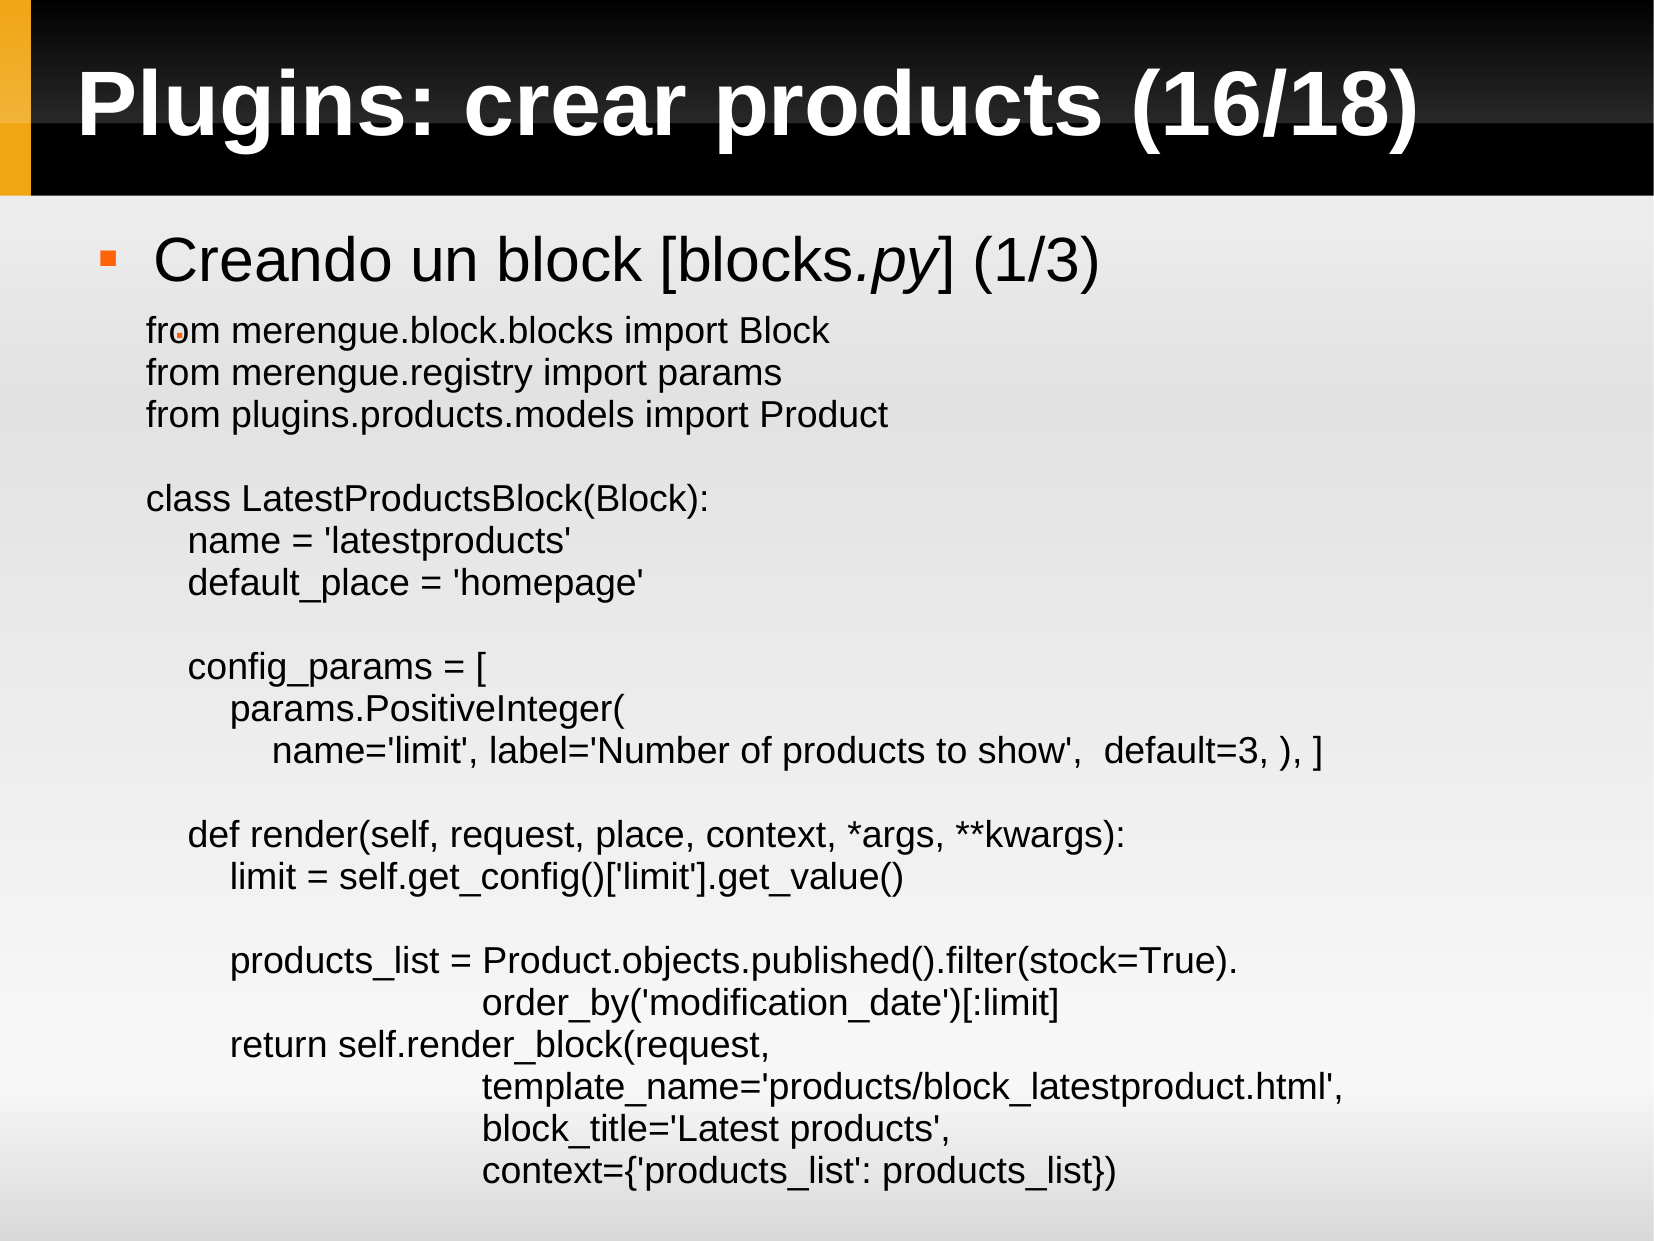

# Plugins: crear products (16/18)
Creando un block [blocks.py] (1/3)
from merengue.block.blocks import Block
from merengue.registry import params
from plugins.products.models import Product
class LatestProductsBlock(Block):
 name = 'latestproducts'
 default_place = 'homepage'
 config_params = [
 params.PositiveInteger(
 name='limit', label='Number of products to show', default=3, ), ]
 def render(self, request, place, context, *args, **kwargs):
 limit = self.get_config()['limit'].get_value()
 products_list = Product.objects.published().filter(stock=True).
 order_by('modification_date')[:limit]
 return self.render_block(request,
 template_name='products/block_latestproduct.html',
 block_title='Latest products',
 context={'products_list': products_list})